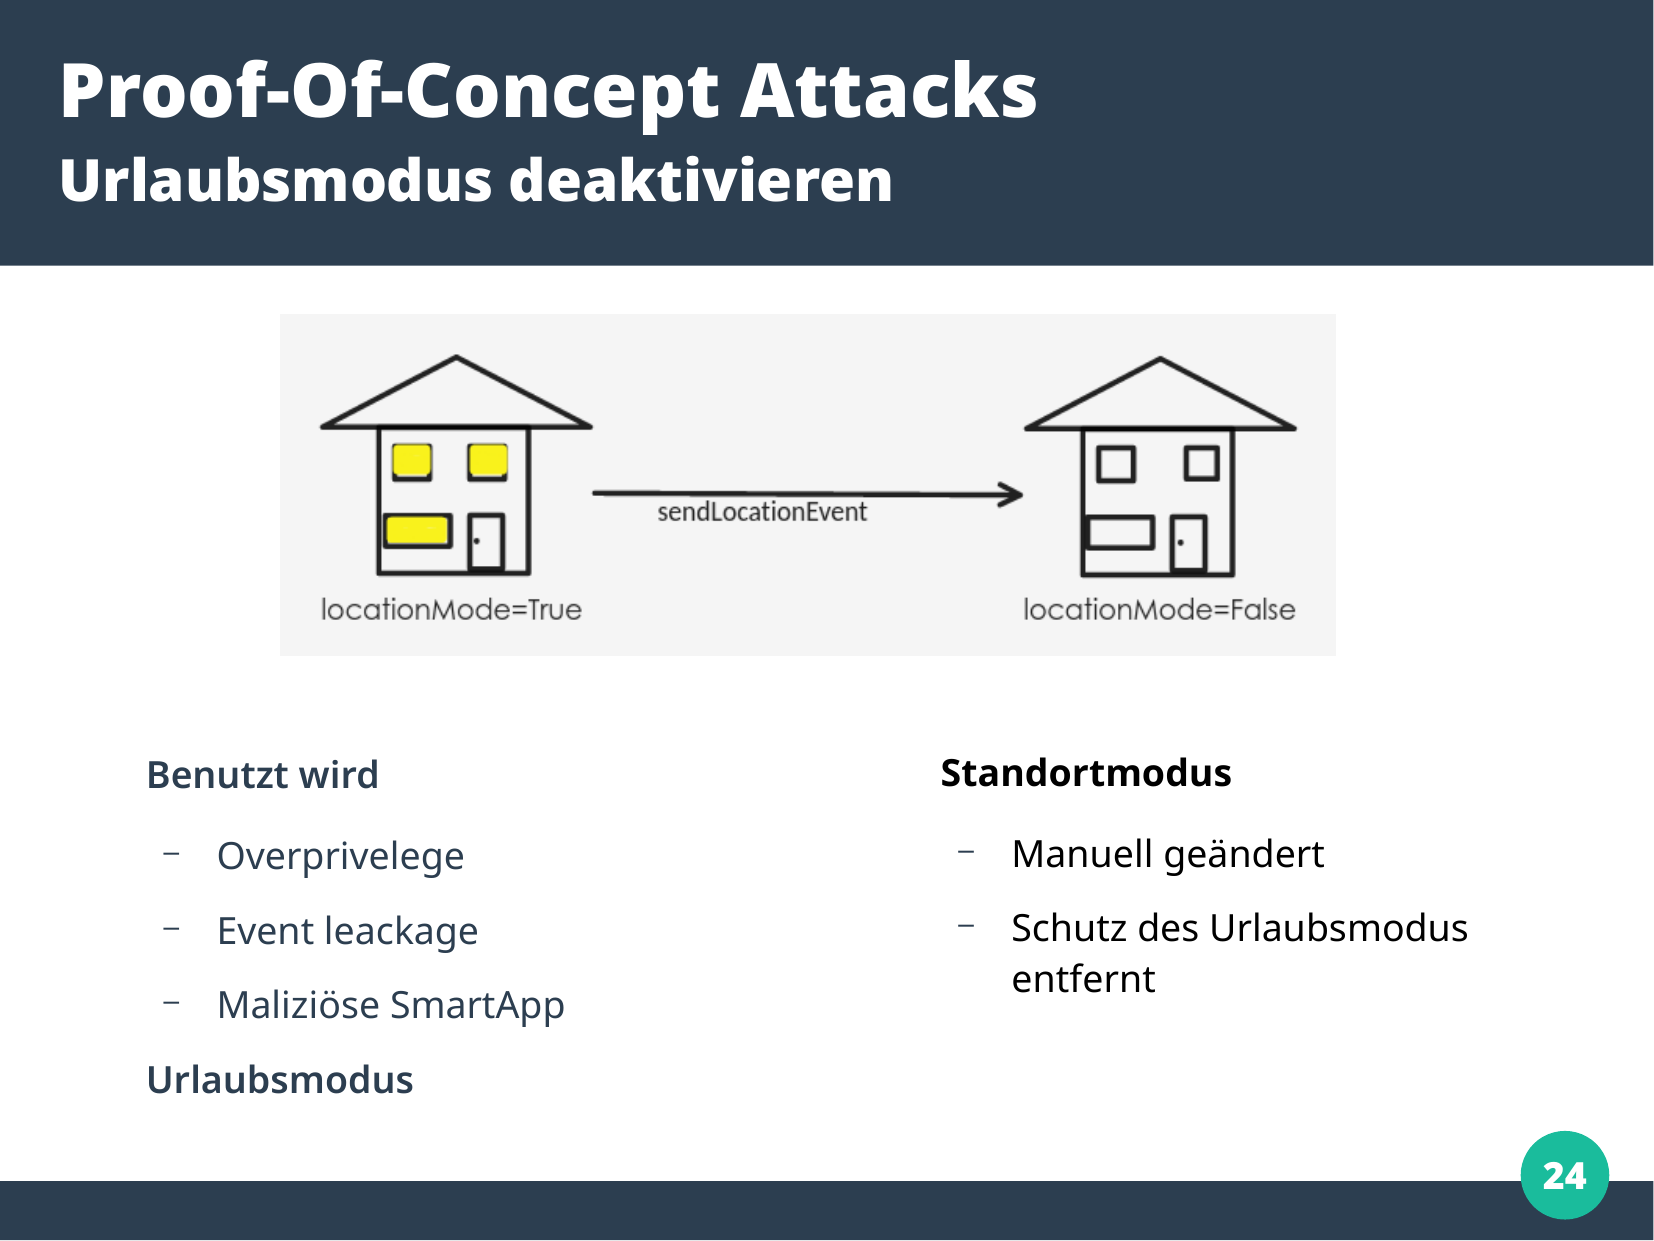

# Proof-Of-Concept Attacks Urlaubsmodus deaktivieren
Standortmodus
Manuell geändert
Schutz des Urlaubsmodus
entfernt
Benutzt wird
Overprivelege
Event leackage
Maliziöse SmartApp
Urlaubsmodus
24